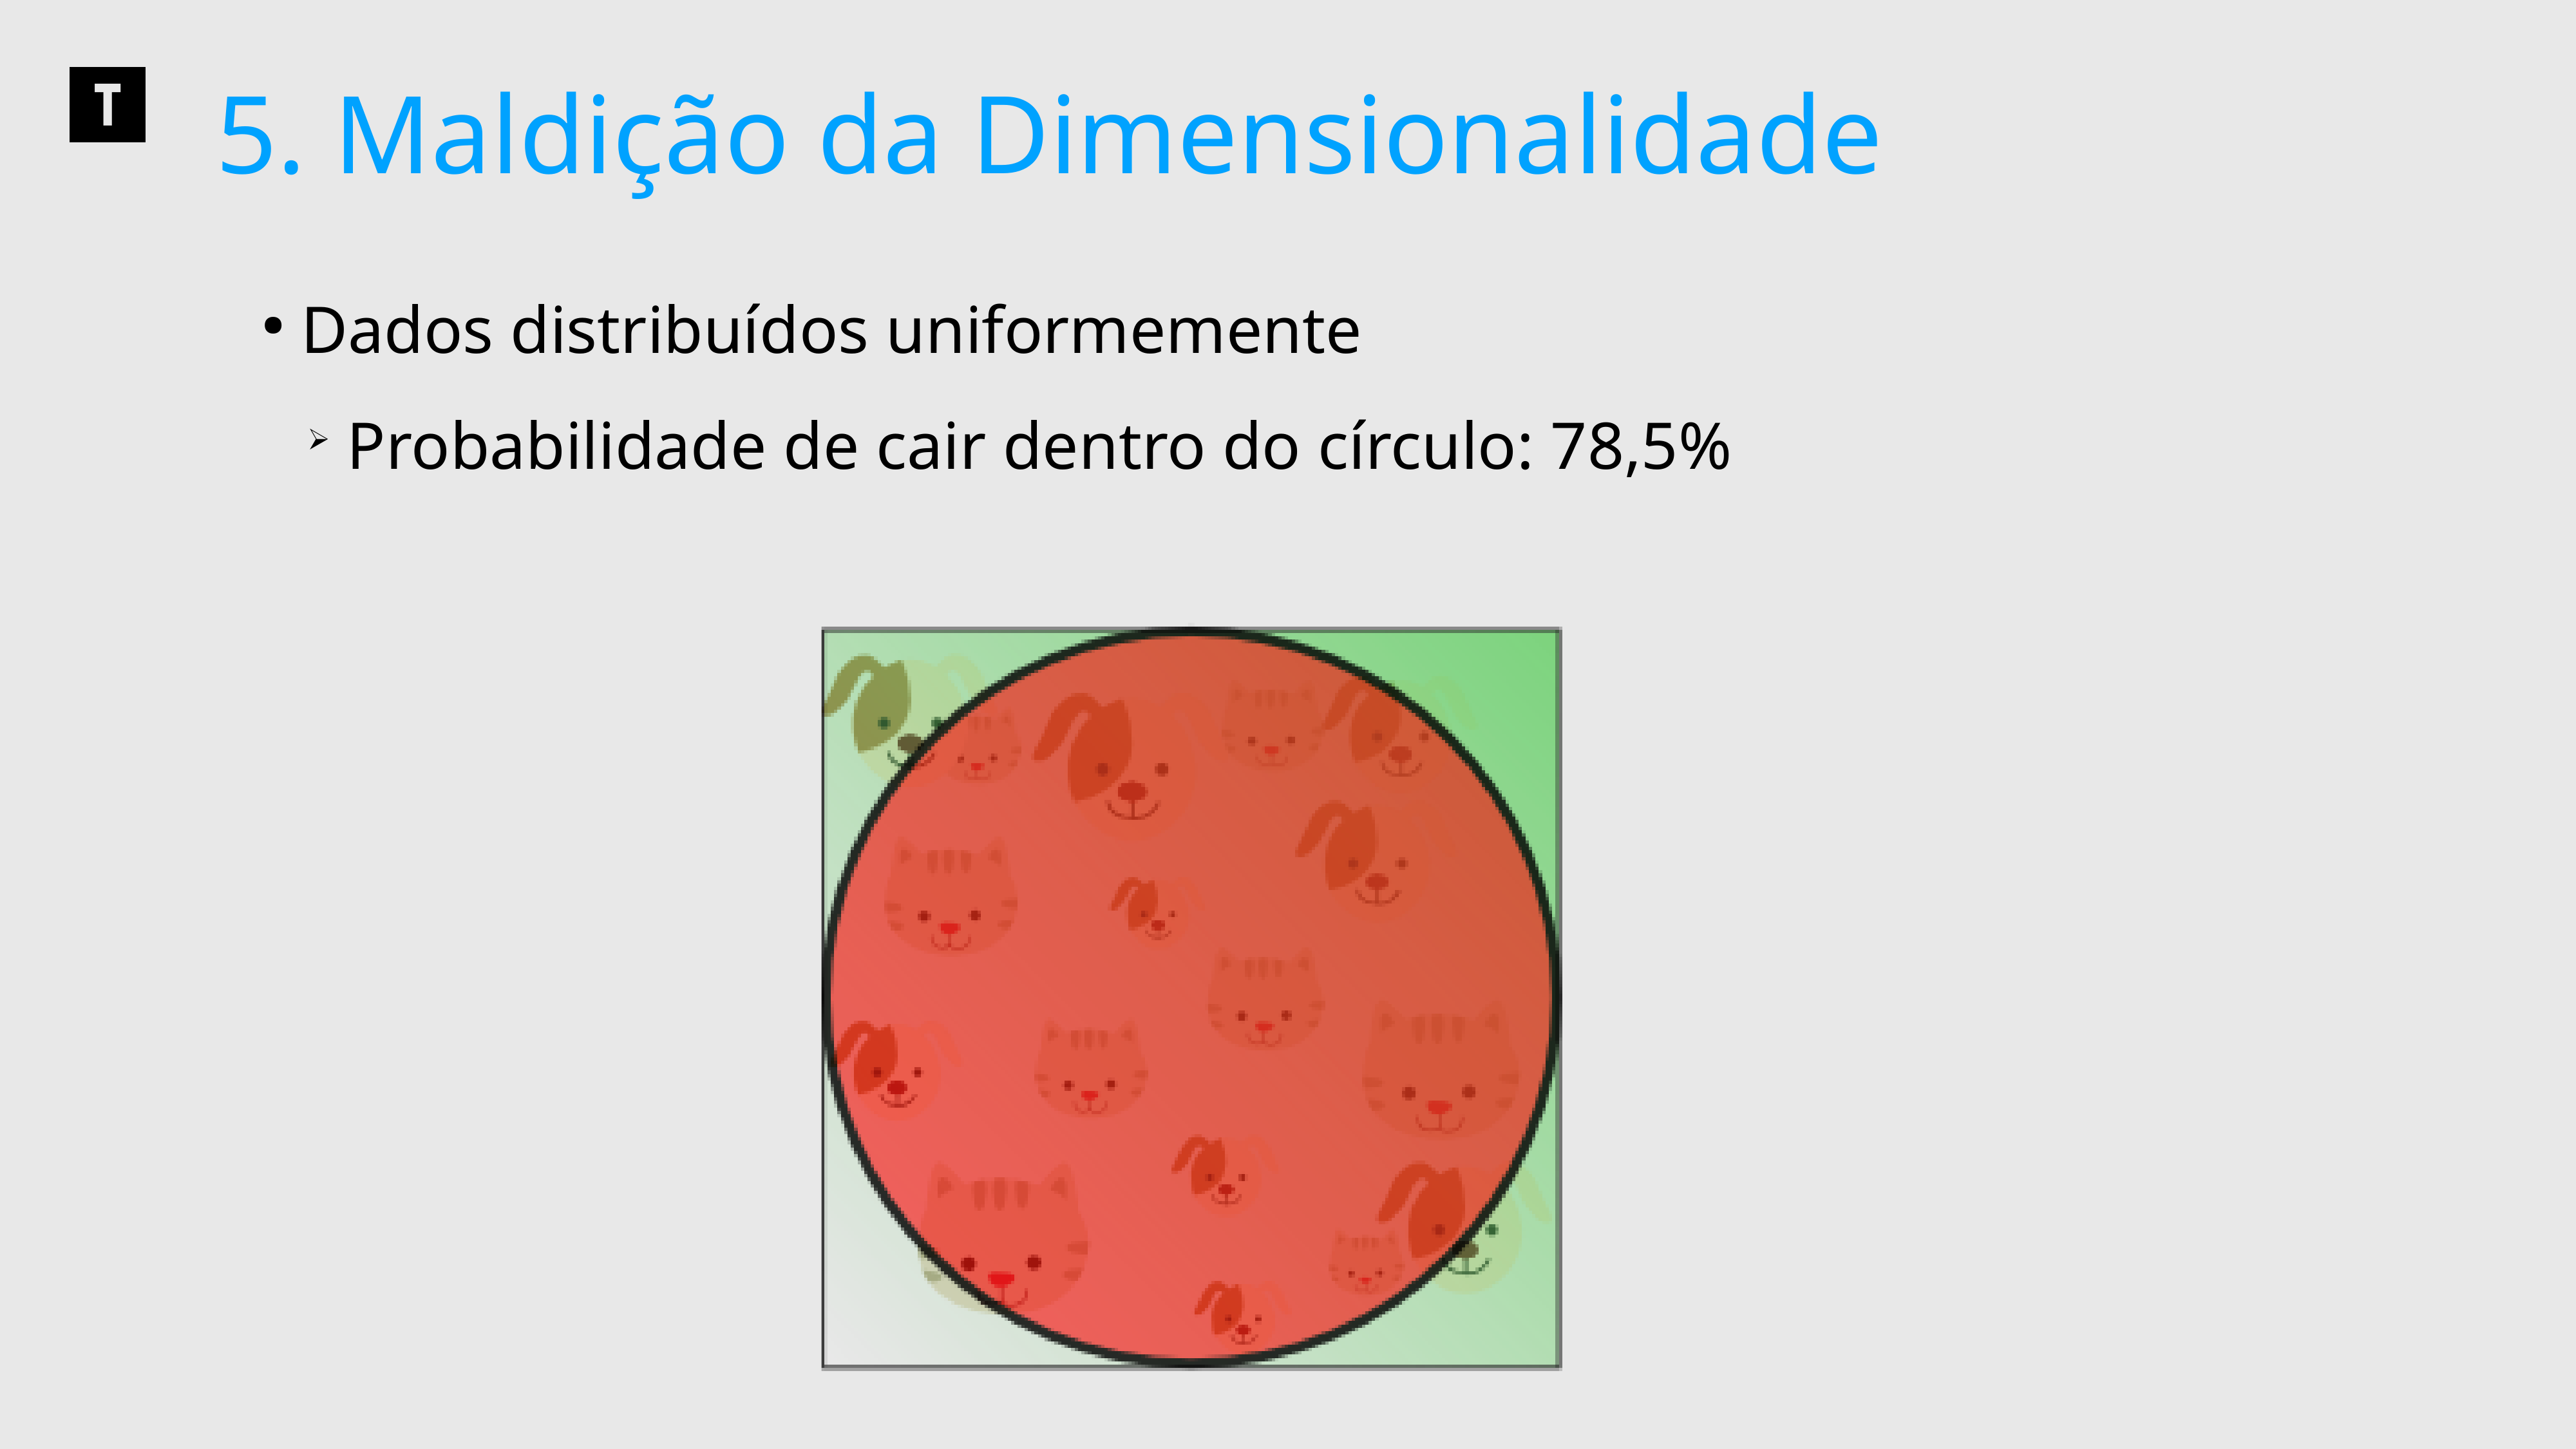

5. Maldição da Dimensionalidade
 Dados distribuídos uniformemente
 Probabilidade de cair dentro do círculo: 78,5%